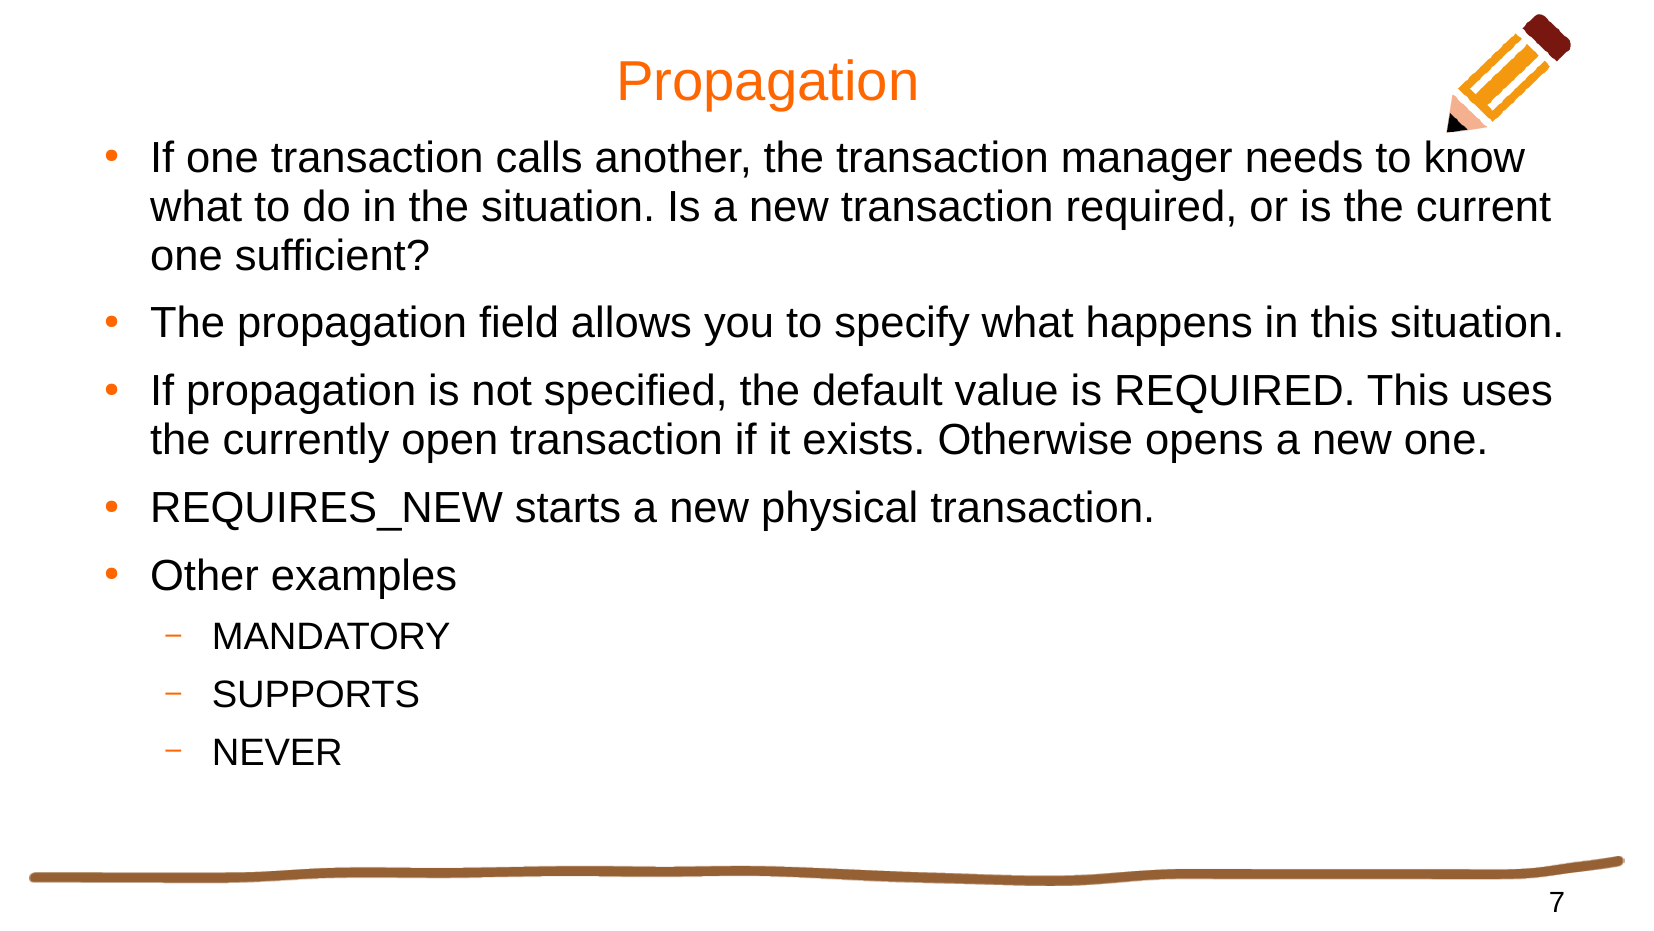

# Propagation
If one transaction calls another, the transaction manager needs to know what to do in the situation. Is a new transaction required, or is the current one sufficient?
The propagation field allows you to specify what happens in this situation.
If propagation is not specified, the default value is REQUIRED. This uses the currently open transaction if it exists. Otherwise opens a new one.
REQUIRES_NEW starts a new physical transaction.
Other examples
MANDATORY
SUPPORTS
NEVER
7